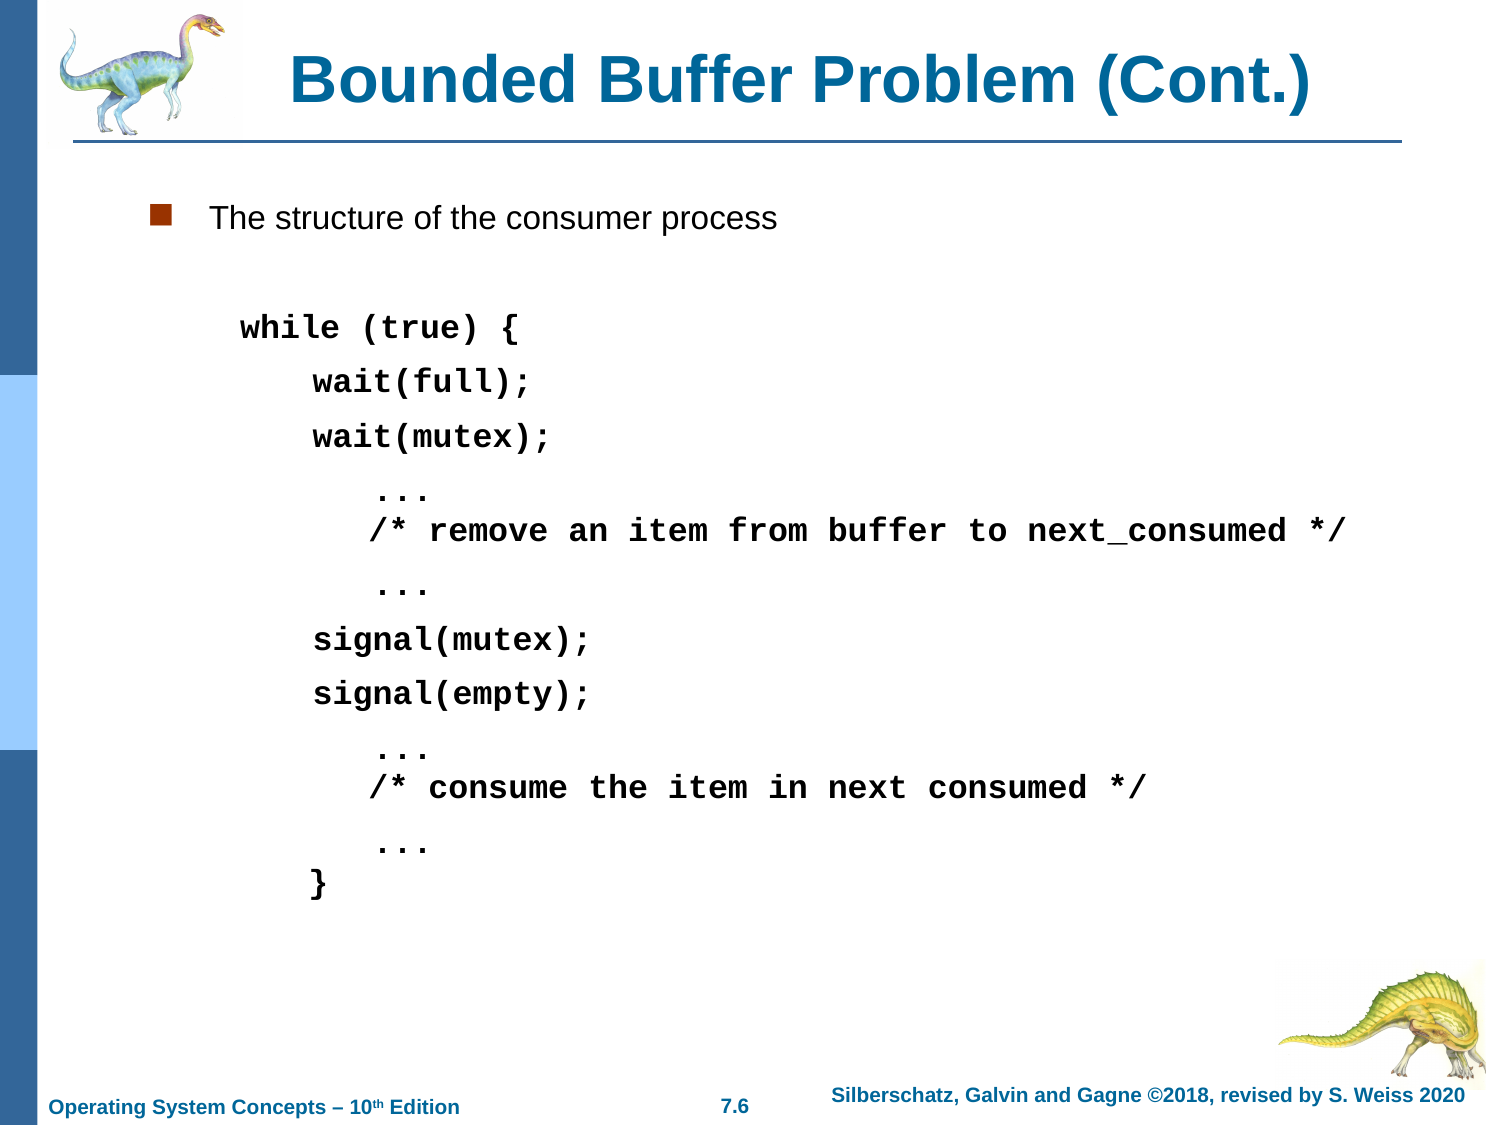

# Bounded Buffer Problem (Cont.)
The structure of the consumer process
 while (true) {
 wait(full);
 wait(mutex);
 ...
 /* remove an item from buffer to next_consumed */
 ...
 signal(mutex);
 signal(empty);
 ...
 /* consume the item in next consumed */
 ...
 }